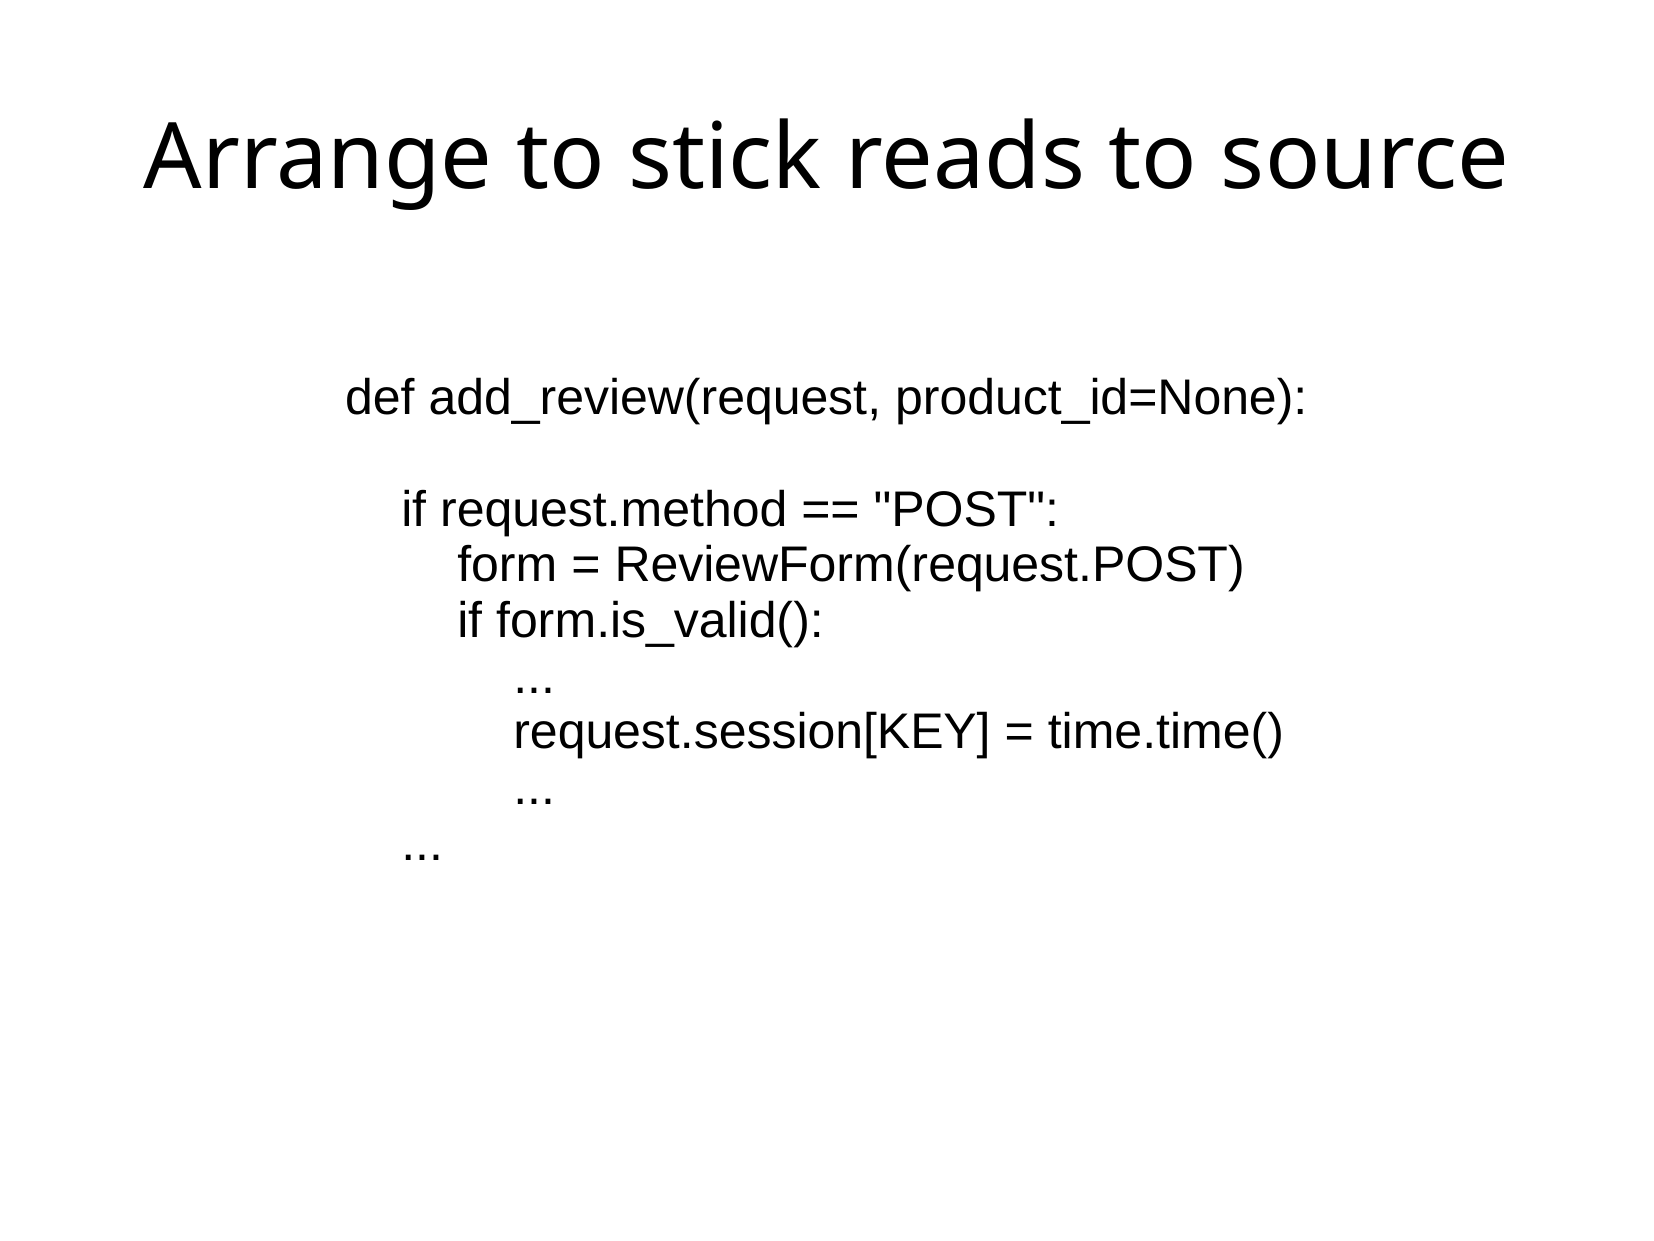

# Arrange to stick reads to source
def add_review(request, product_id=None):
 if request.method == "POST":
 form = ReviewForm(request.POST)
 if form.is_valid():
 ...
 request.session[KEY] = time.time()
 ...
 ...